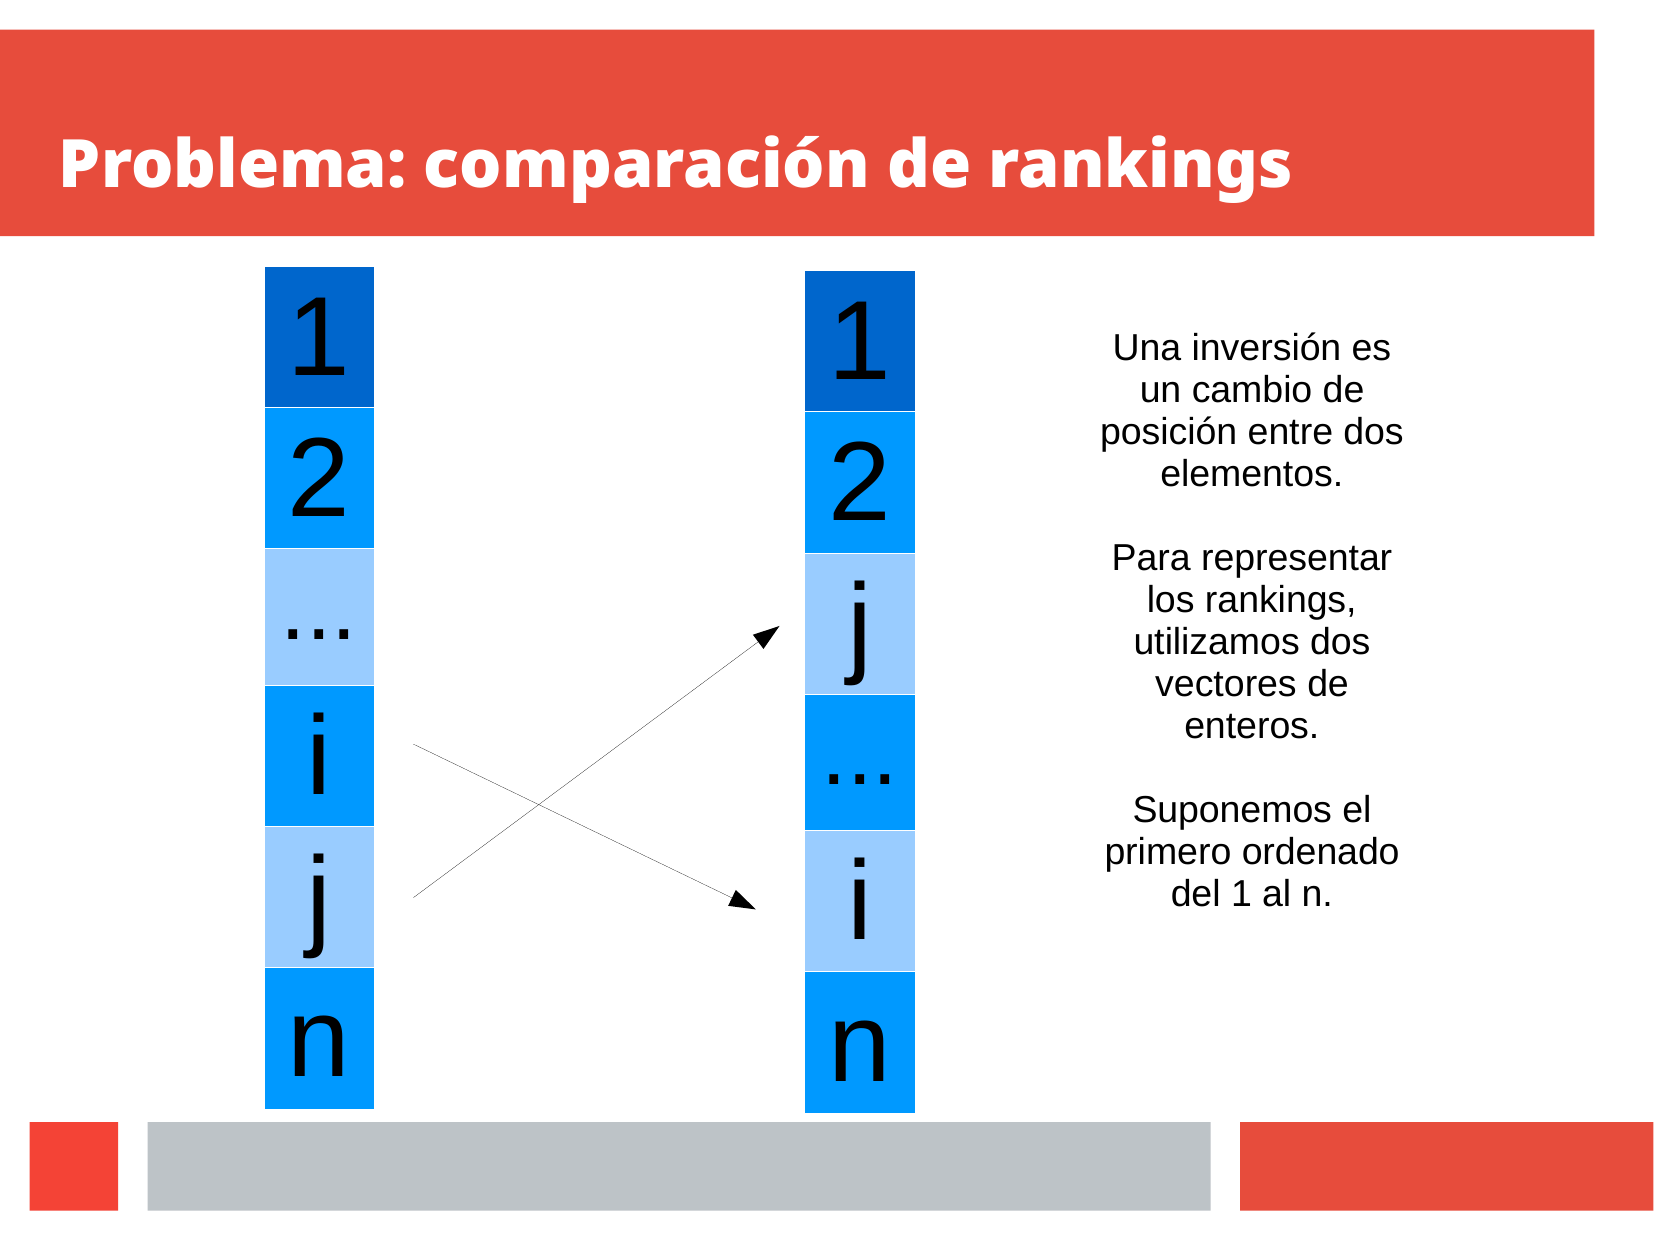

# Problema: comparación de rankings
| 1 |
| --- |
| 2 |
| ... |
| i |
| j |
| n |
| 1 |
| --- |
| 2 |
| j |
| ... |
| i |
| n |
Una inversión es un cambio de posición entre dos elementos.
Para representar los rankings, utilizamos dos vectores de enteros.
Suponemos el primero ordenado del 1 al n.